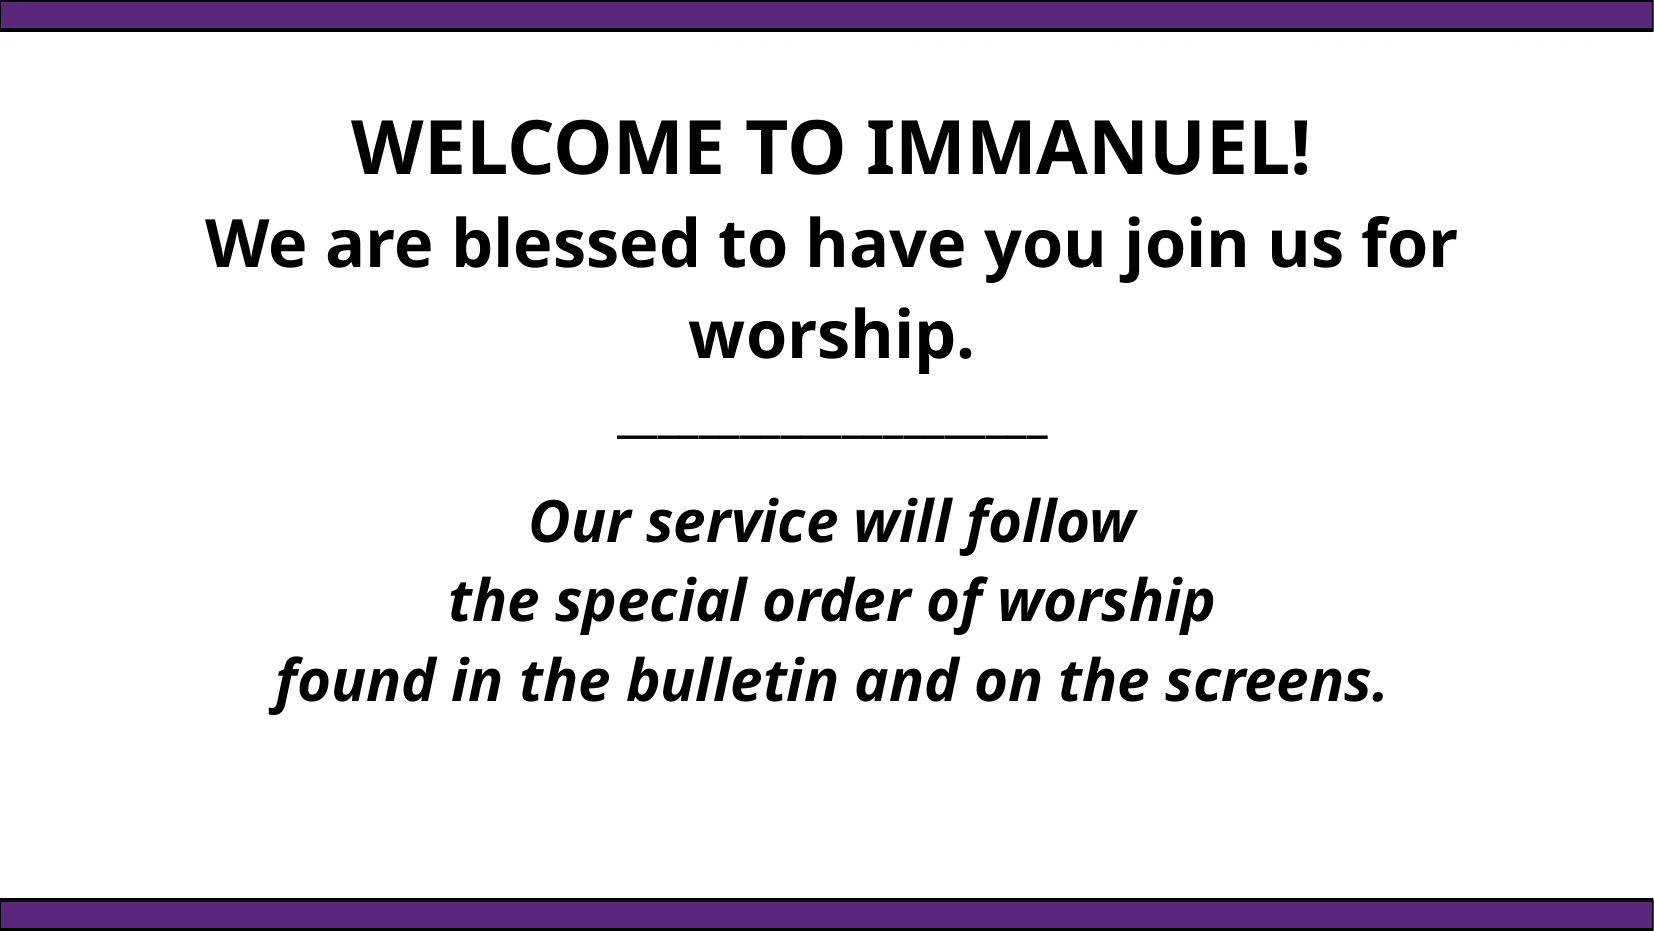

WELCOME TO IMMANUEL!
We are blessed to have you join us for worship.
_____________________
Our service will follow
the special order of worship
found in the bulletin and on the screens.